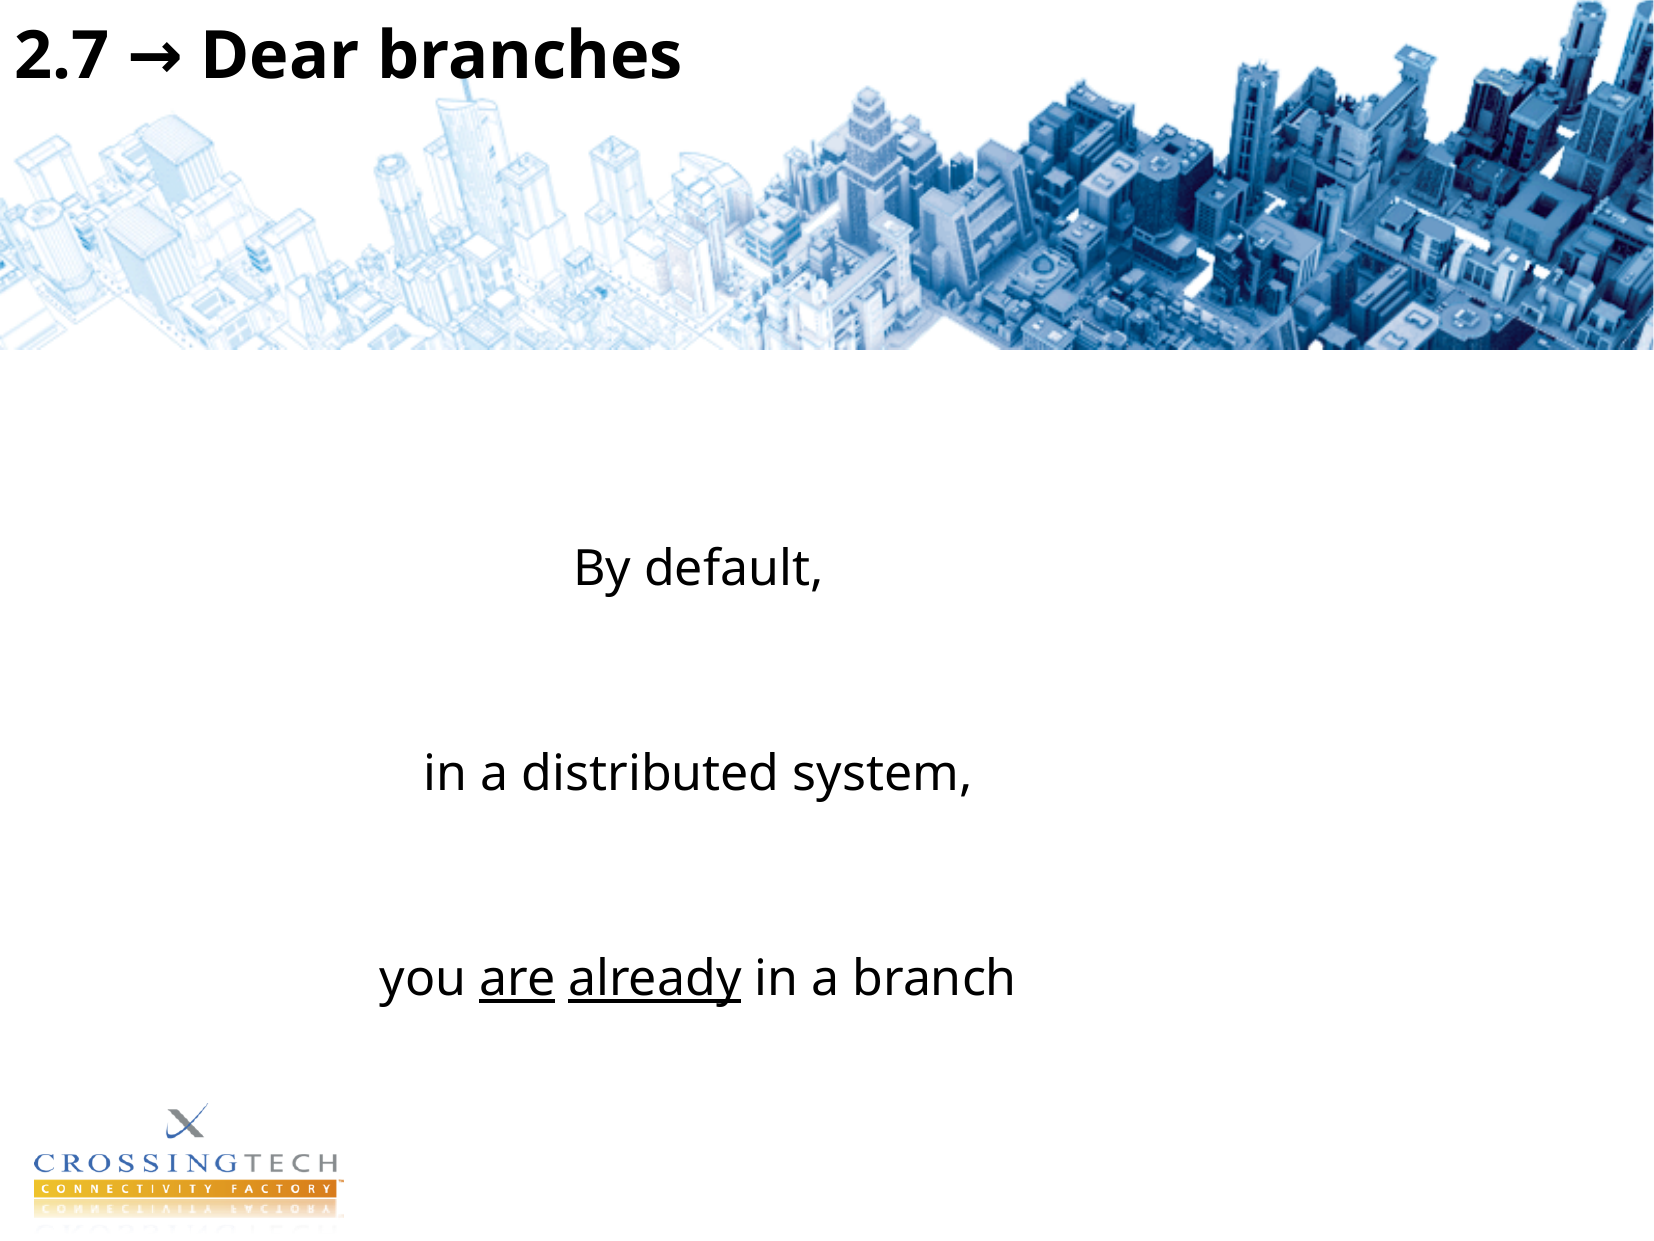

2.7 → Dear branches
By default,
in a distributed system,
you are already in a branch